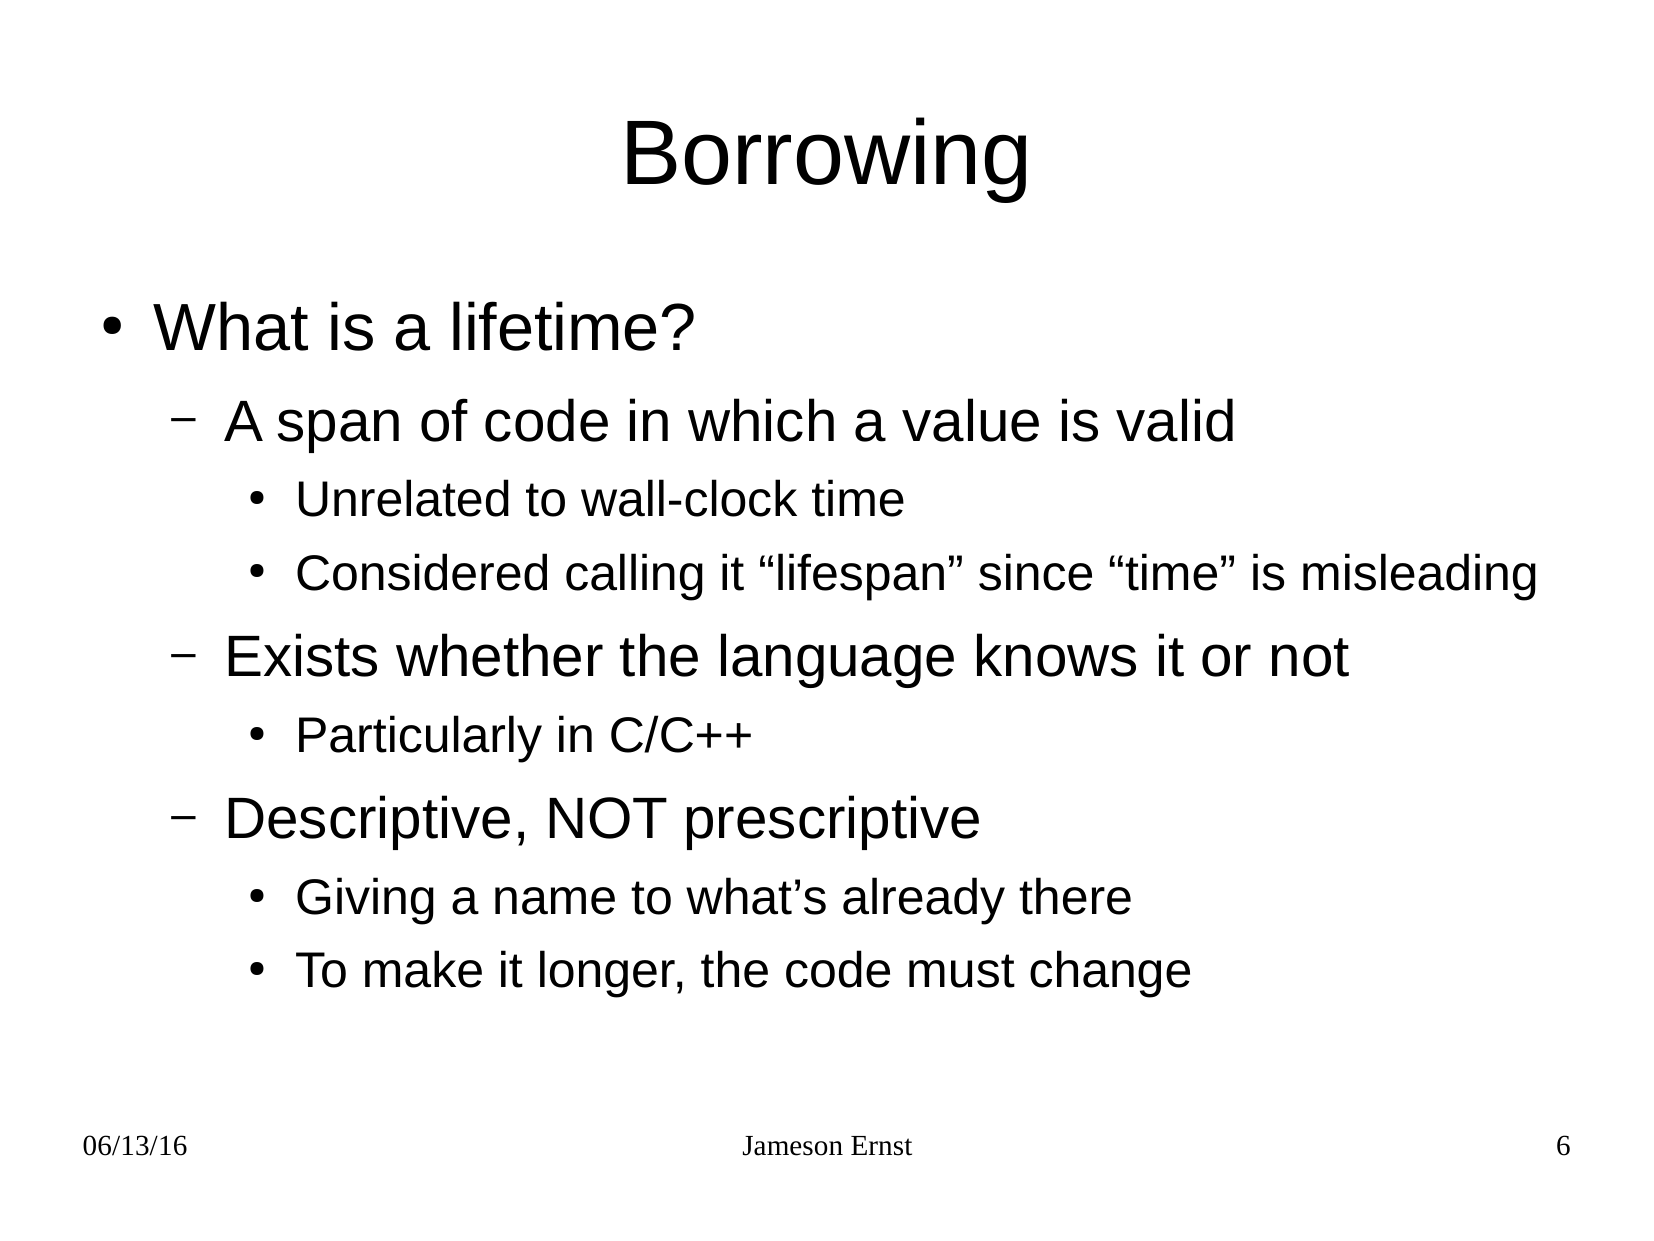

# Borrowing
What is a lifetime?
A span of code in which a value is valid
Unrelated to wall-clock time
Considered calling it “lifespan” since “time” is misleading
Exists whether the language knows it or not
Particularly in C/C++
Descriptive, NOT prescriptive
Giving a name to what’s already there
To make it longer, the code must change
06/13/16
Jameson Ernst
6